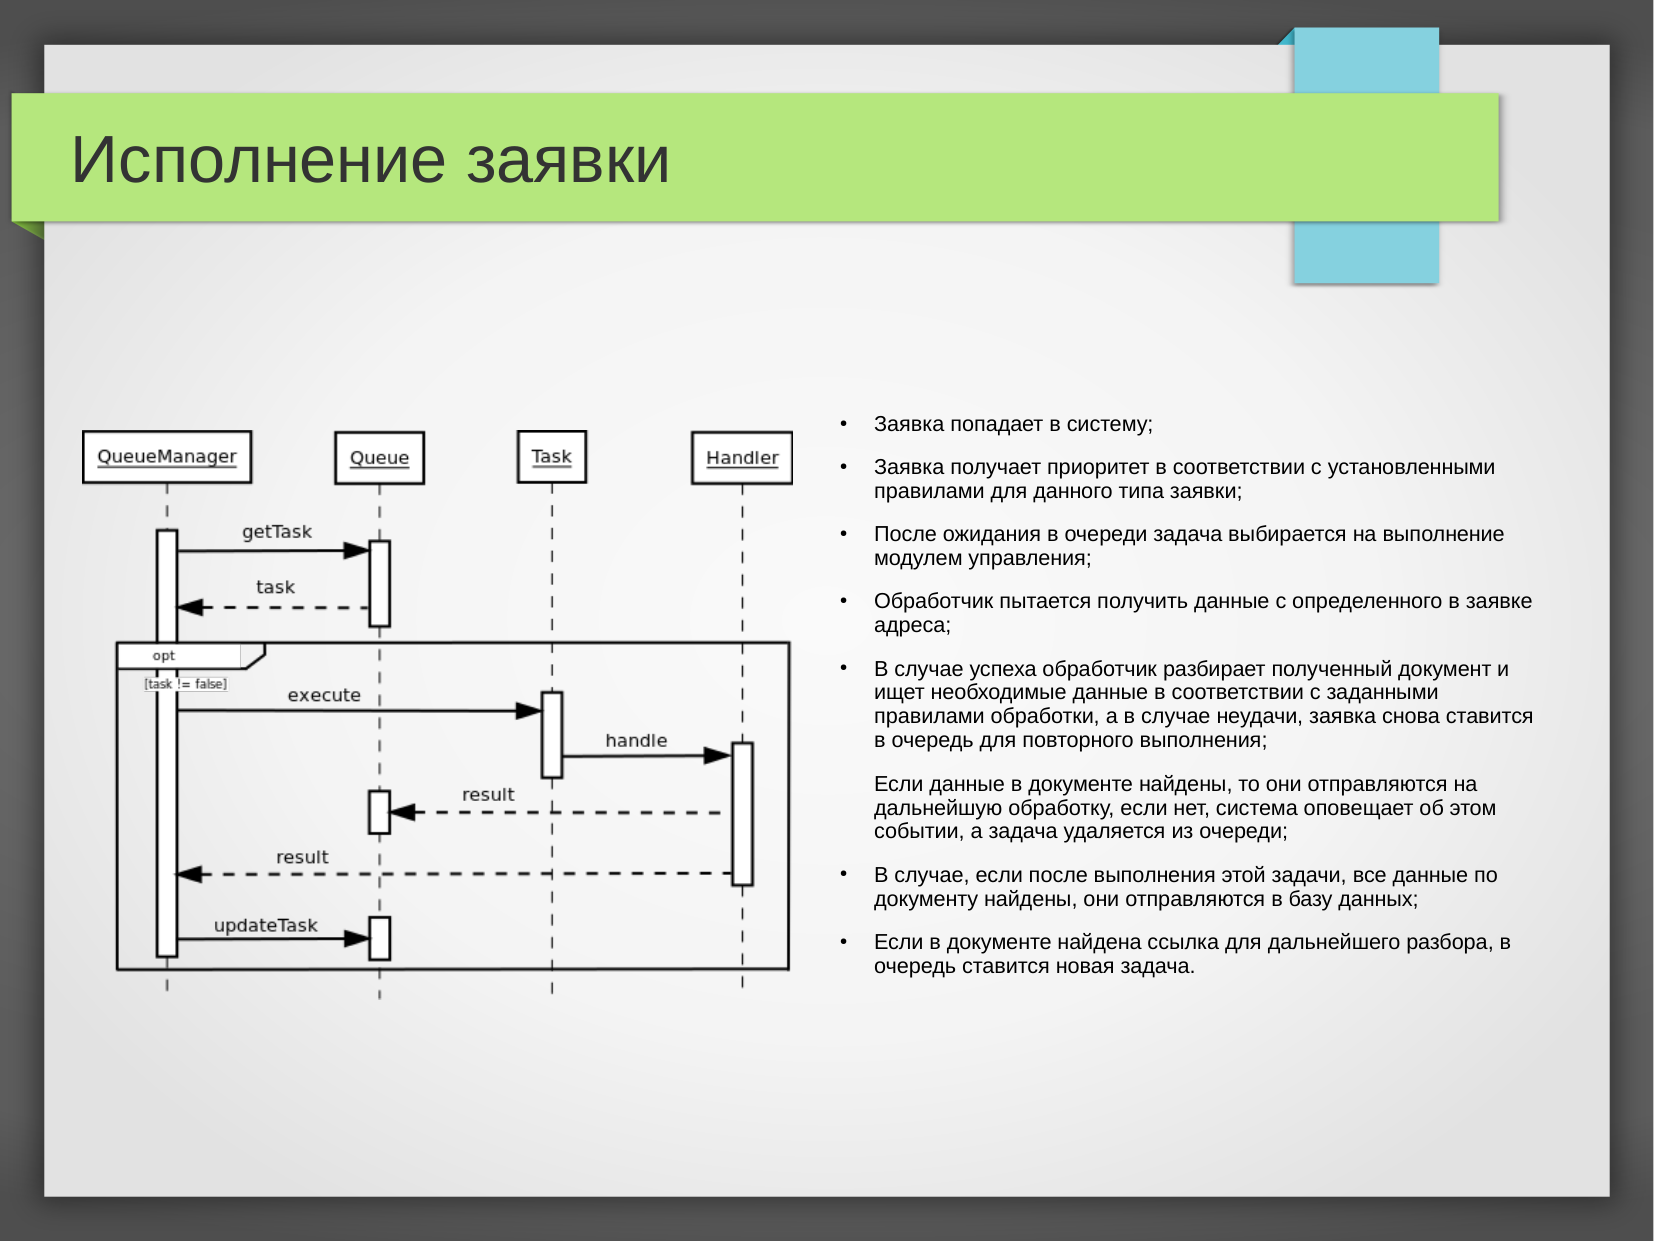

# Исполнение заявки
Заявка попадает в систему;
Заявка получает приоритет в соответствии с установленными правилами для данного типа заявки;
После ожидания в очереди задача выбирается на выполнение модулем управления;
Обработчик пытается получить данные с определенного в заявке адреса;
В случае успеха обработчик разбирает полученный документ и ищет необходимые данные в соответствии с заданными правилами обработки, а в случае неудачи, заявка снова ставится в очередь для повторного выполнения;
Если данные в документе найдены, то они отправляются на дальнейшую обработку, если нет, система оповещает об этом событии, а задача удаляется из очереди;
В случае, если после выполнения этой задачи, все данные по документу найдены, они отправляются в базу данных;
Если в документе найдена ссылка для дальнейшего разбора, в очередь ставится новая задача.